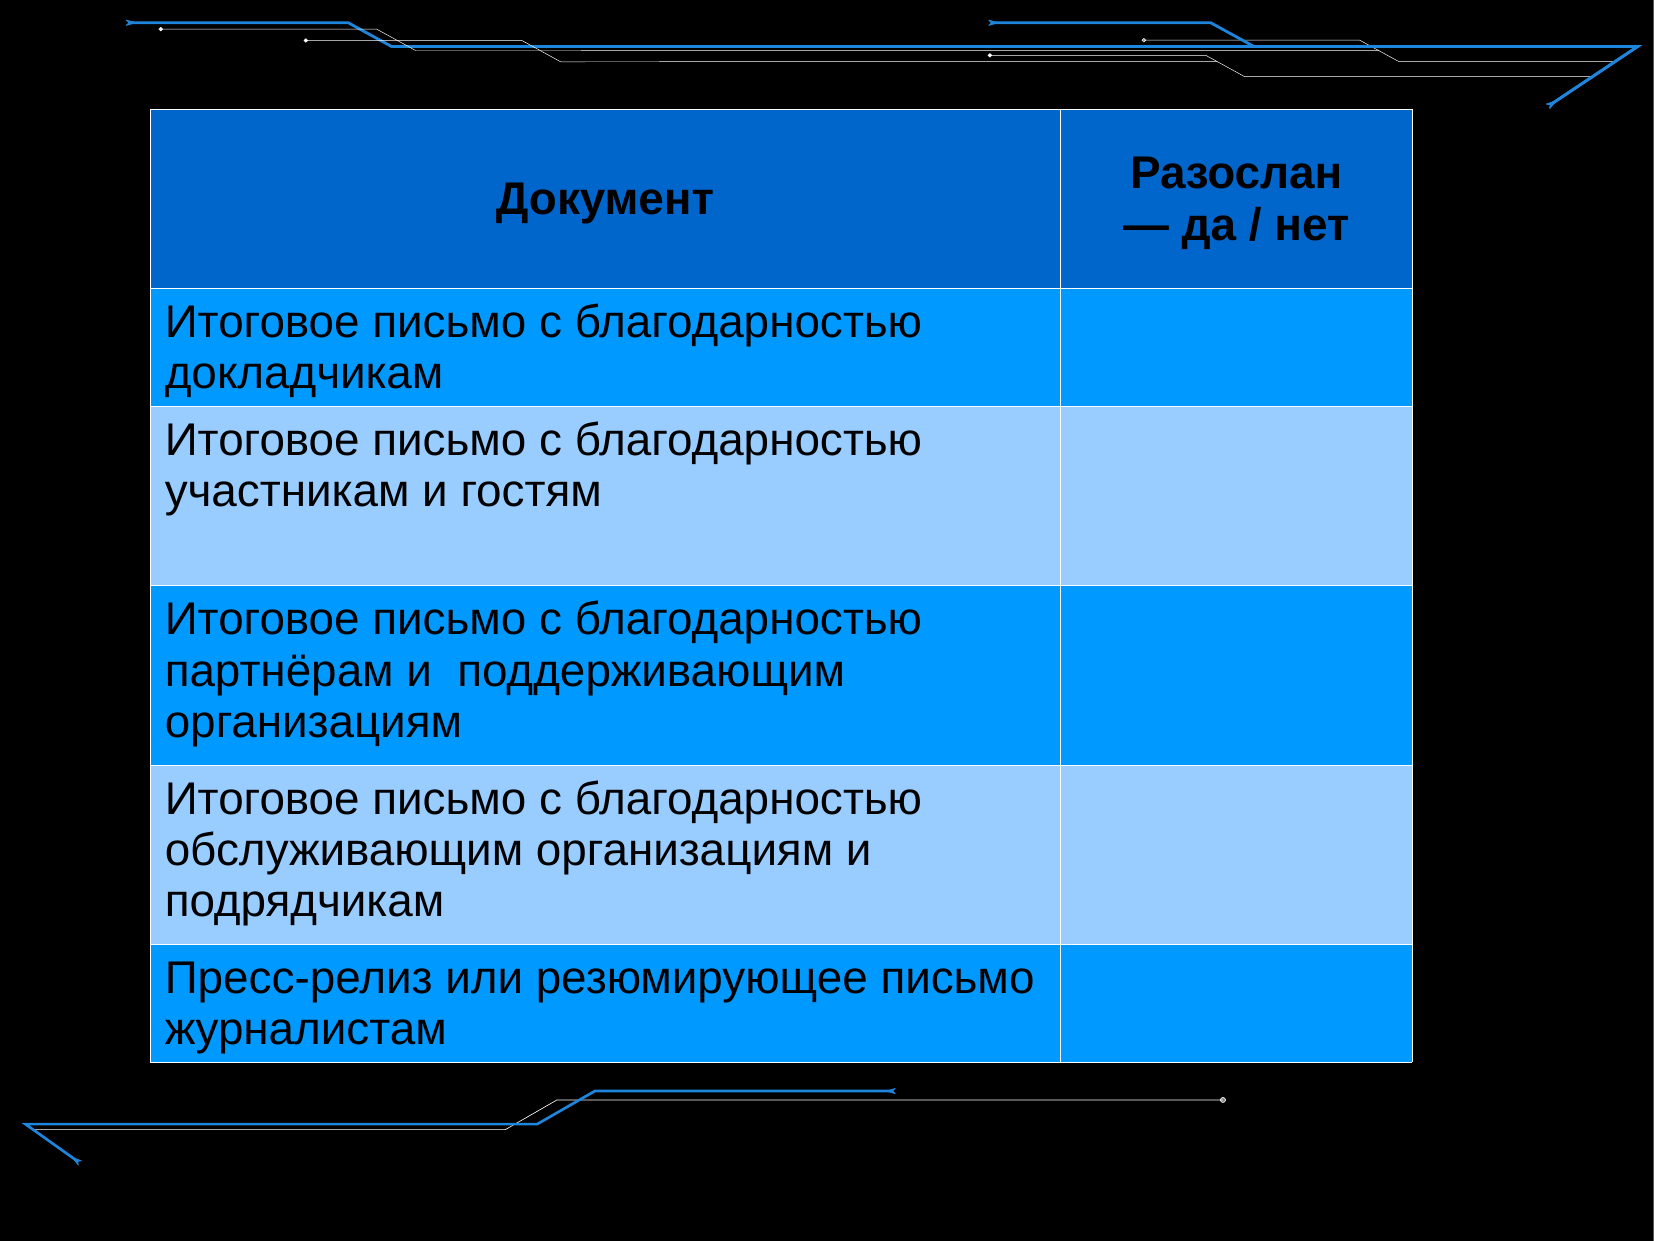

| Документ | Разослан — да / нет |
| --- | --- |
| Итоговое письмо с благодарностью докладчикам | |
| Итоговое письмо с благодарностью участникам и гостям | |
| Итоговое письмо с благодарностью партнёрам и  поддерживающим организациям | |
| Итоговое письмо с благодарностью обслуживающим организациям и подрядчикам | |
| Пресс-релиз или резюмирующее письмо журналистам | |